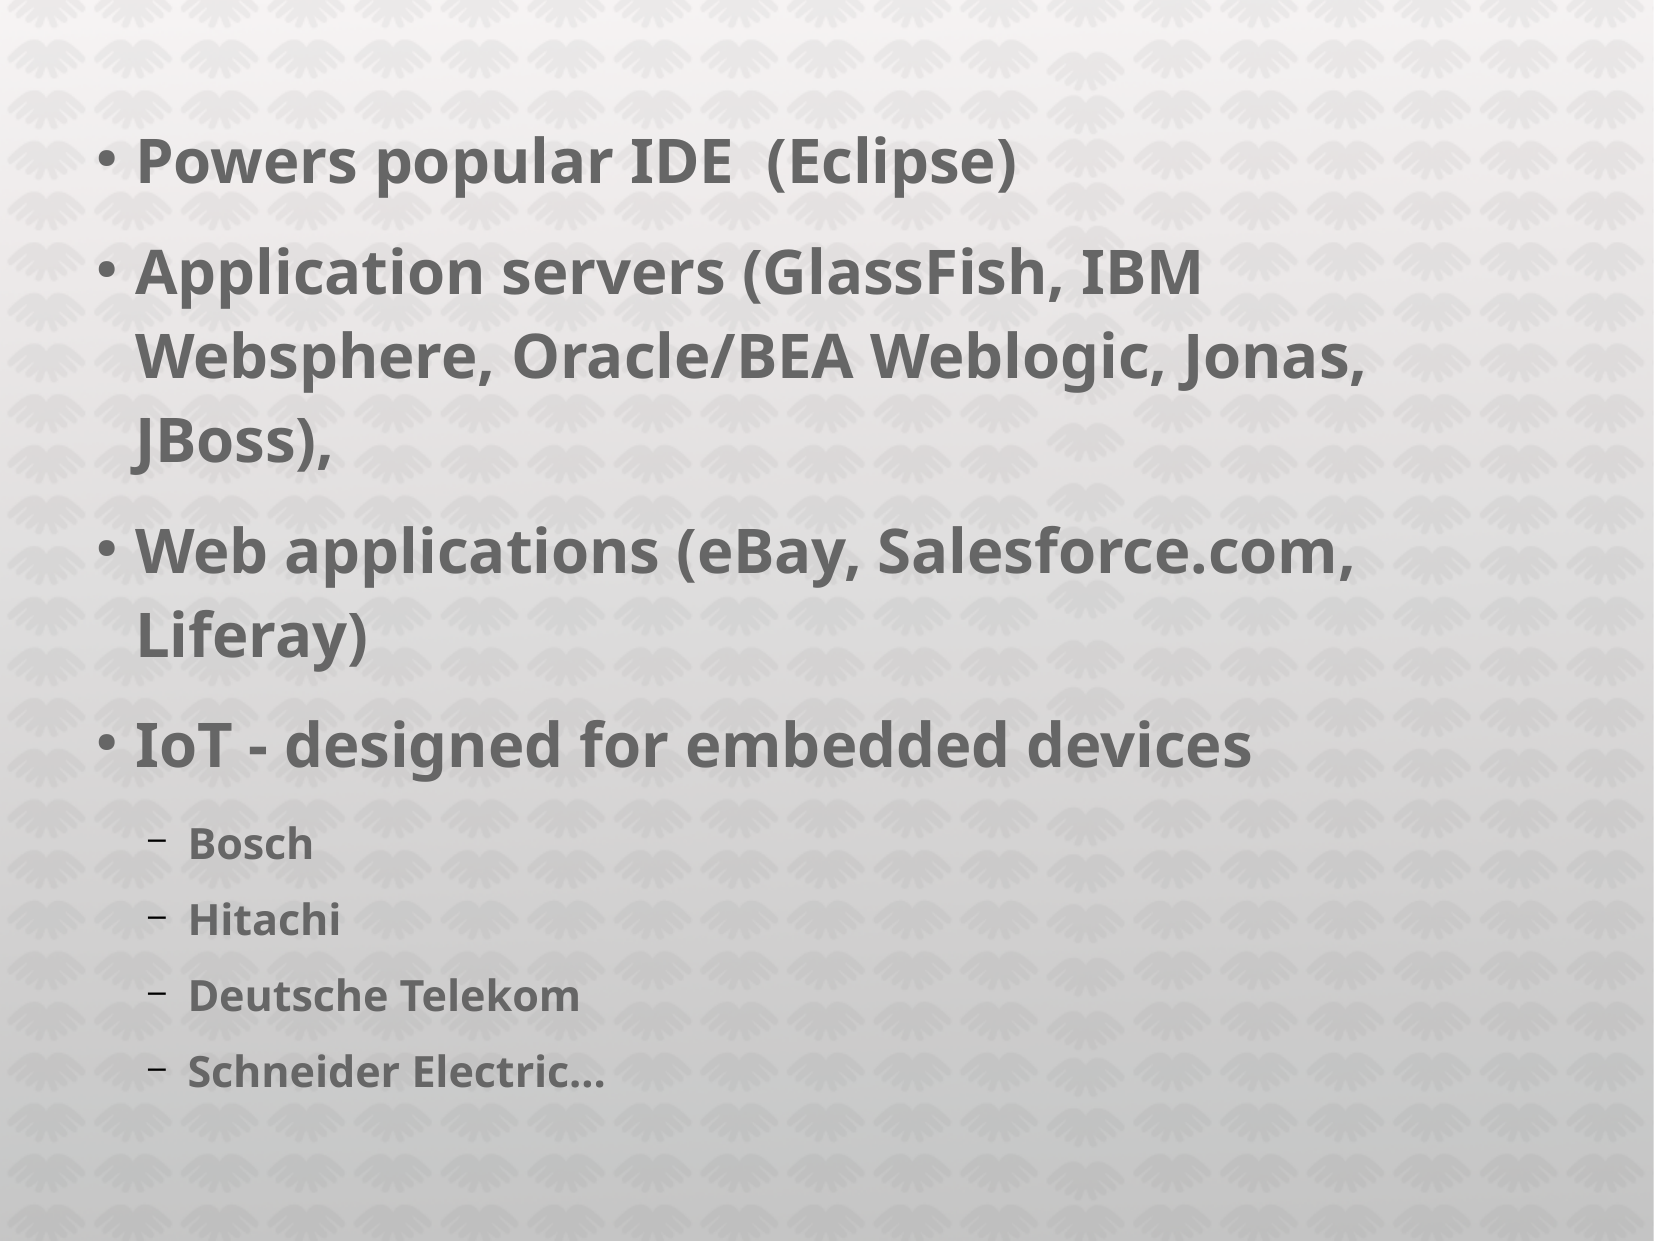

# Powers popular IDE (Eclipse)
Application servers (GlassFish, IBM Websphere, Oracle/BEA Weblogic, Jonas, JBoss),
Web applications (eBay, Salesforce.com, Liferay)
IoT - designed for embedded devices
Bosch
Hitachi
Deutsche Telekom
Schneider Electric...